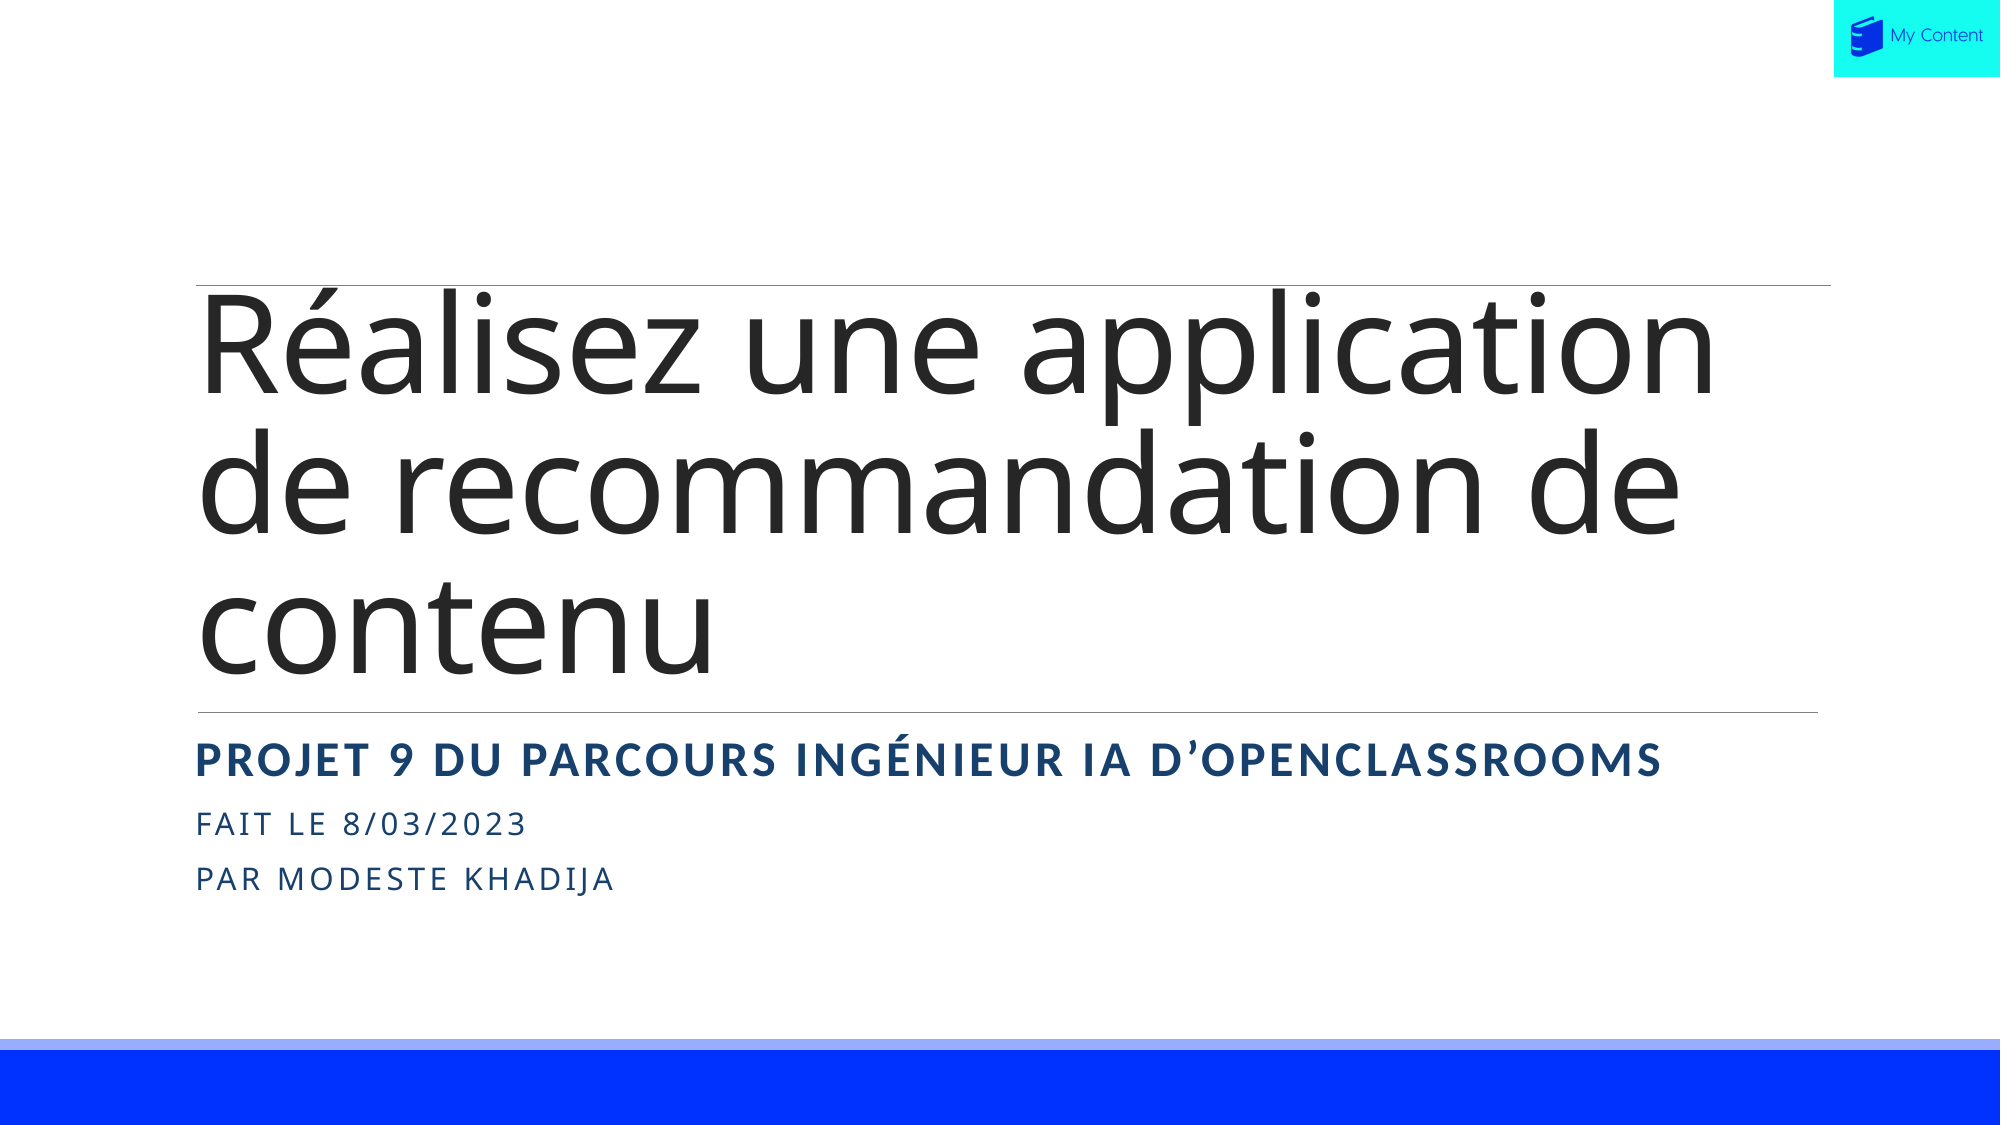

# Réalisez une application de recommandation de contenu
Projet 9 du Parcours Ingénieur IA d’openclassrooms
Fait le 8/03/2023
Par modeste khadija